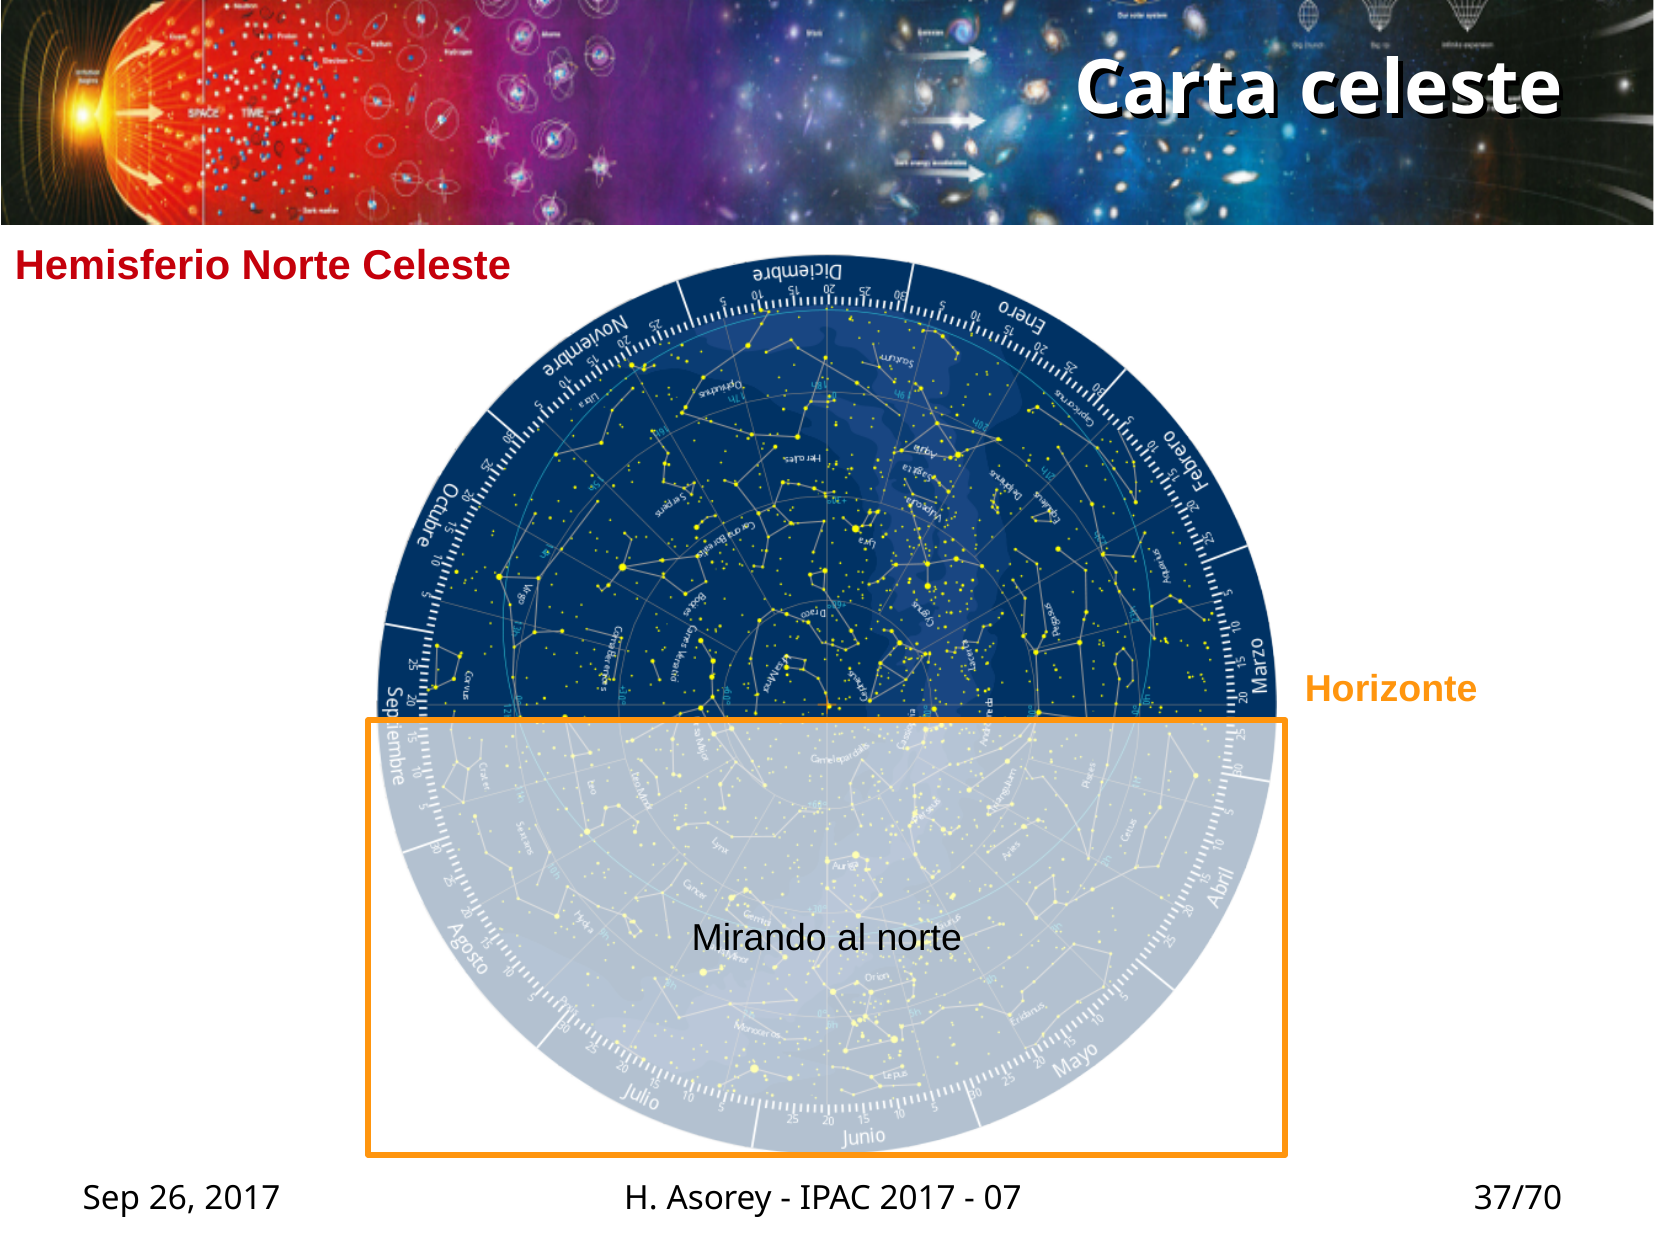

# Carta celeste
Hemisferio Norte Celeste
Horizonte
Mirando al norte
Sep 26, 2017
H. Asorey - IPAC 2017 - 07
37